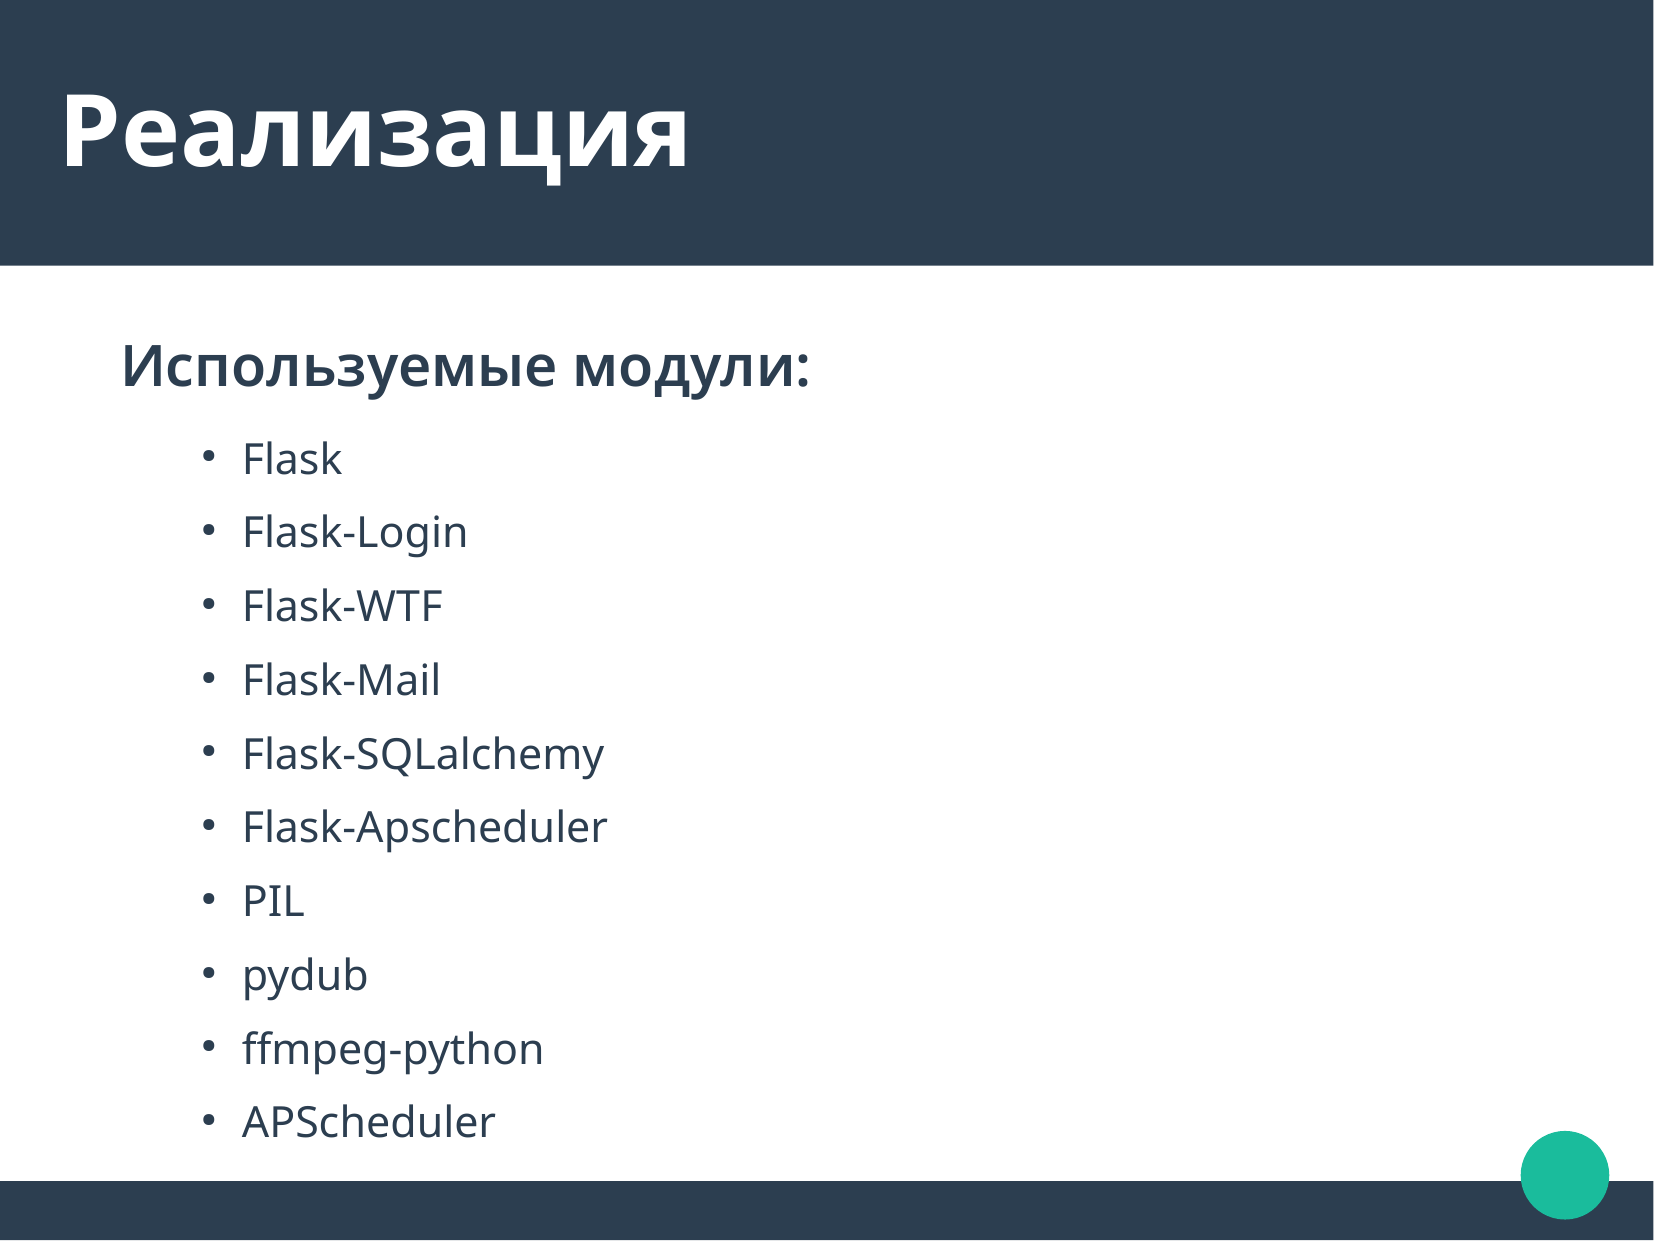

# Реализация
Используемые модули:
Flask
Flask-Login
Flask-WTF
Flask-Mail
Flask-SQLalchemy
Flask-Apscheduler
PIL
pydub
ffmpeg-python
APScheduler